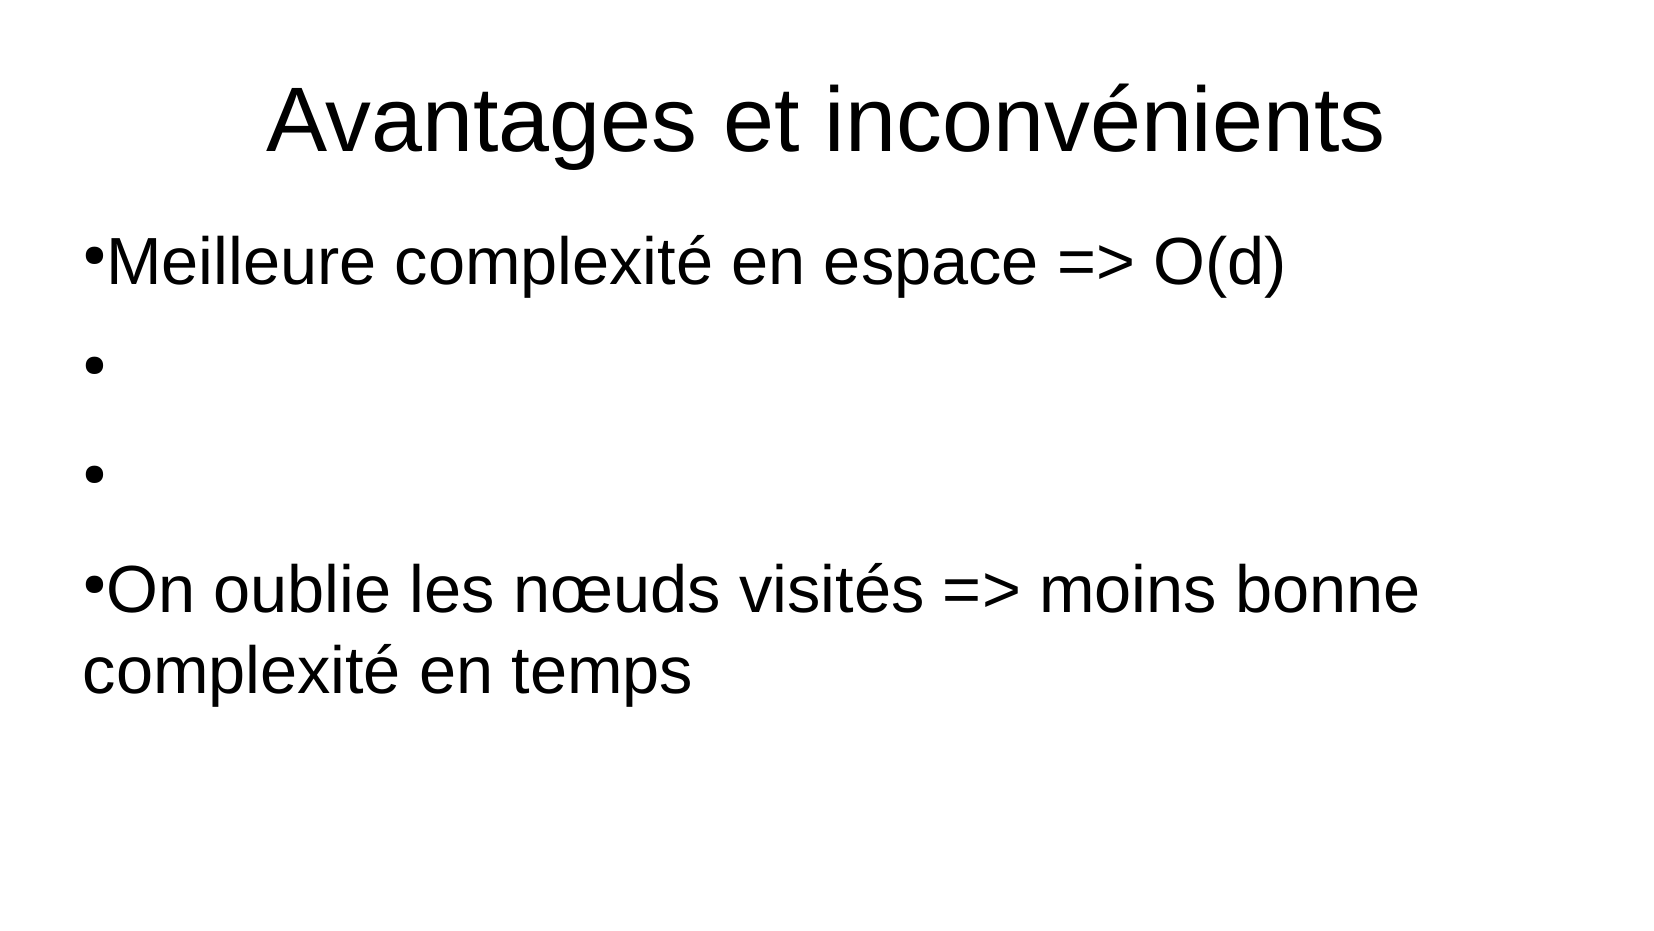

# Avantages et inconvénients
Meilleure complexité en espace => O(d)
On oublie les nœuds visités => moins bonne complexité en temps